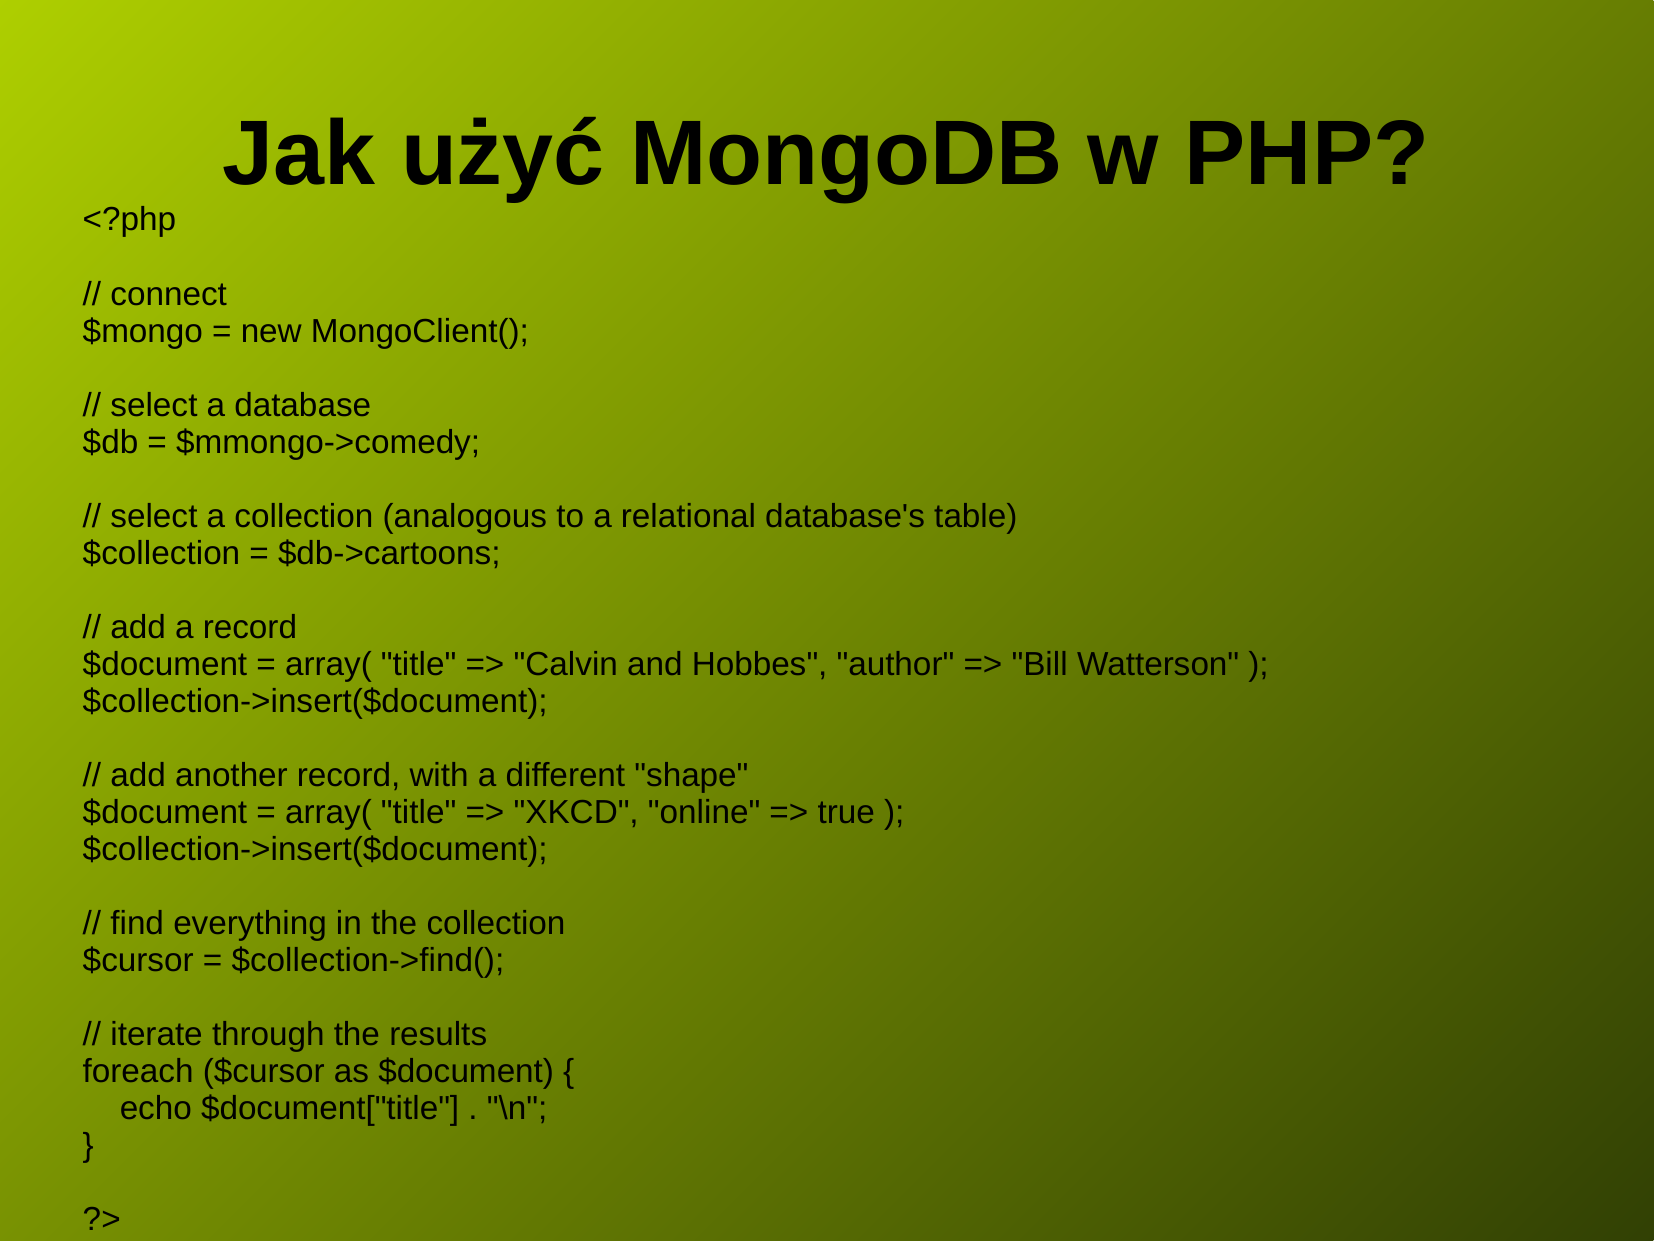

# Jak użyć MongoDB w PHP?
<?php
// connect
$mongo = new MongoClient();
// select a database
$db = $mmongo->comedy;
// select a collection (analogous to a relational database's table)
$collection = $db->cartoons;
// add a record
$document = array( "title" => "Calvin and Hobbes", "author" => "Bill Watterson" );
$collection->insert($document);
// add another record, with a different "shape"
$document = array( "title" => "XKCD", "online" => true );
$collection->insert($document);
// find everything in the collection
$cursor = $collection->find();
// iterate through the results
foreach ($cursor as $document) {
 echo $document["title"] . "\n";
}
?>